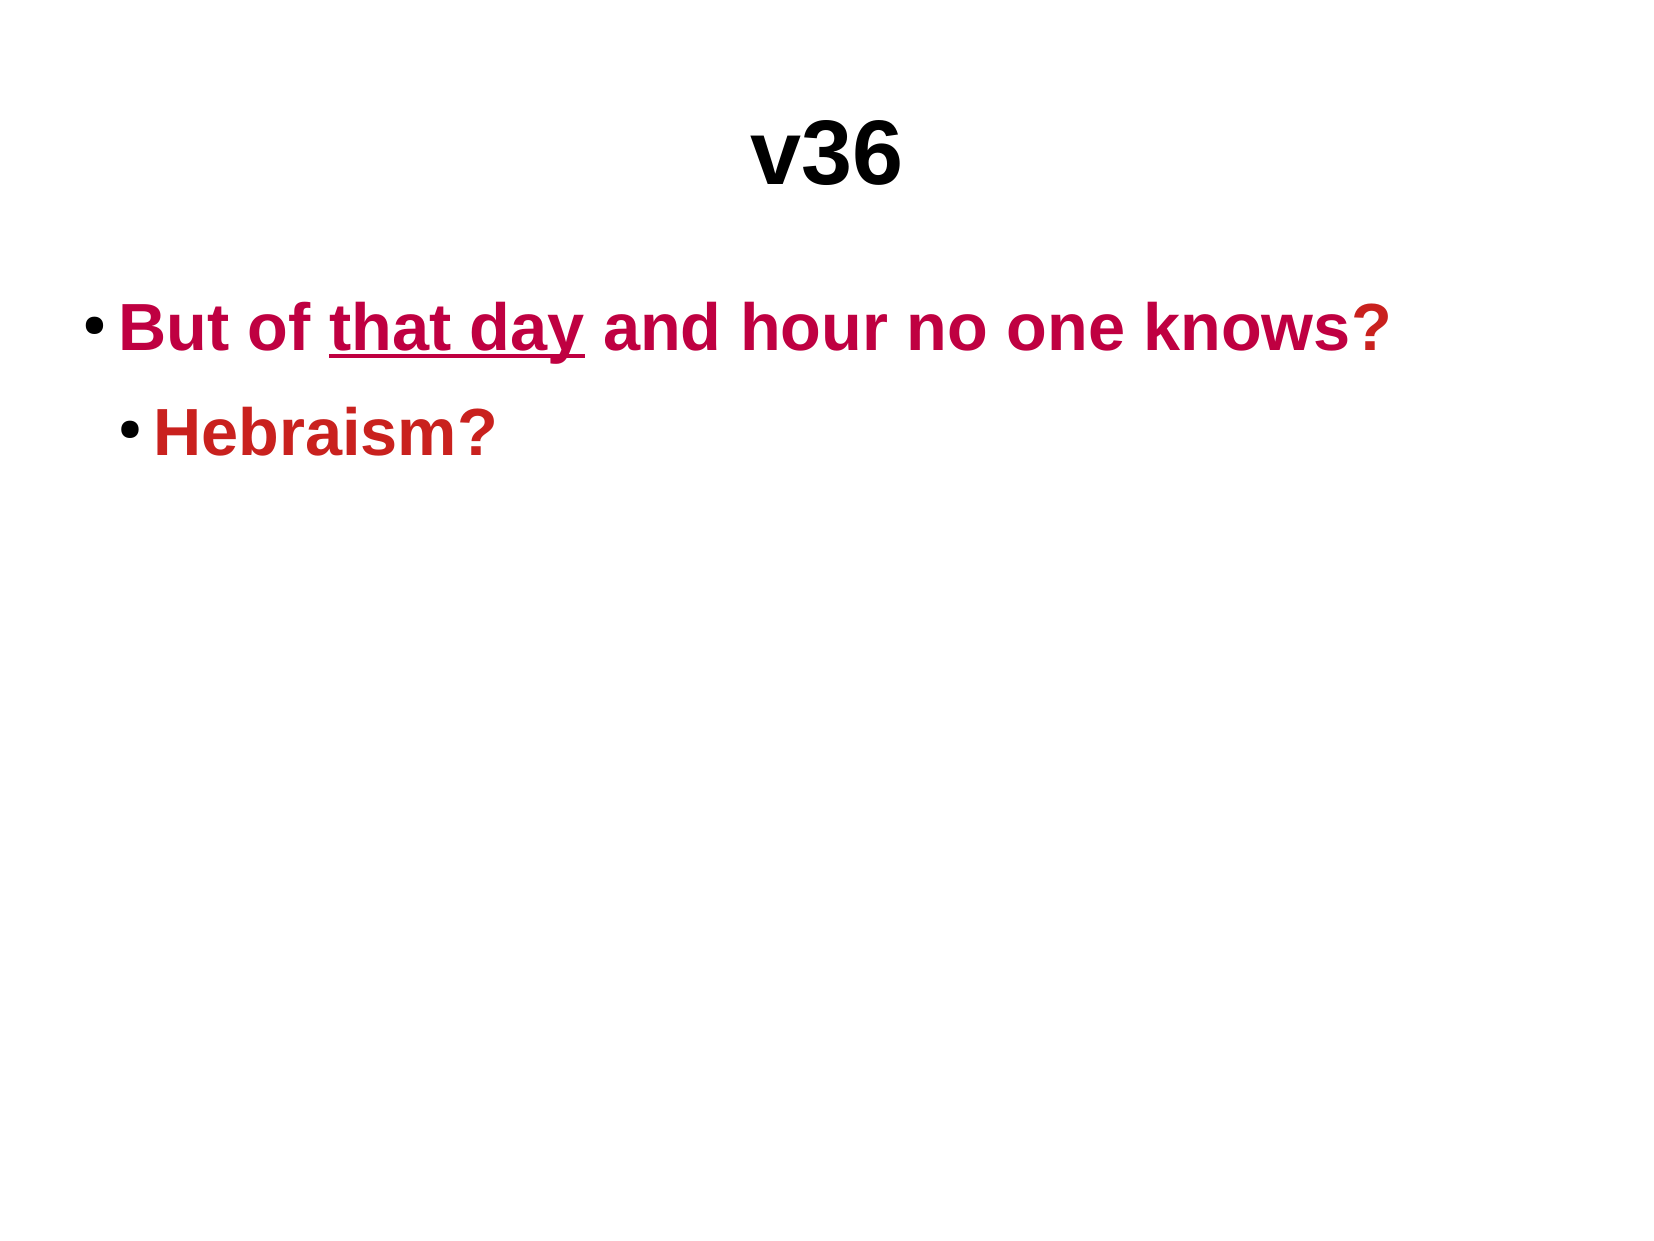

# v36
But of that day and hour no one knows?
Hebraism?